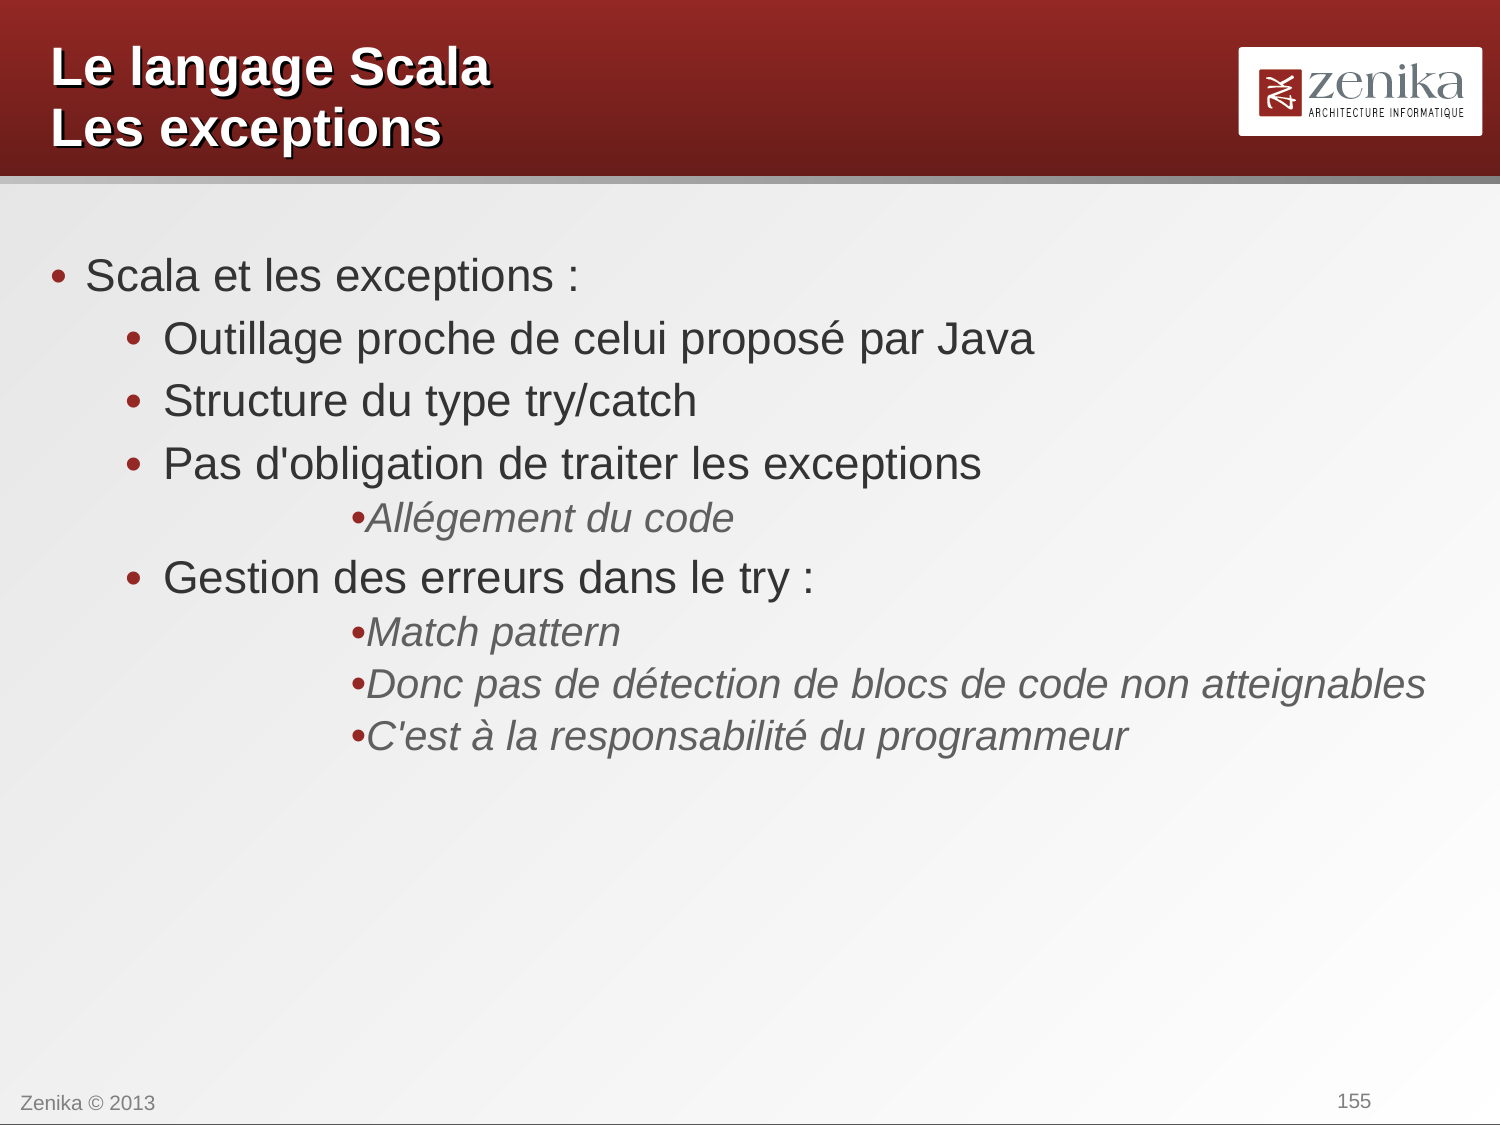

# Le langage Scala Les exceptions
Scala et les exceptions :
Outillage proche de celui proposé par Java
Structure du type try/catch
Pas d'obligation de traiter les exceptions
Allégement du code
Gestion des erreurs dans le try :
Match pattern
Donc pas de détection de blocs de code non atteignables
C'est à la responsabilité du programmeur